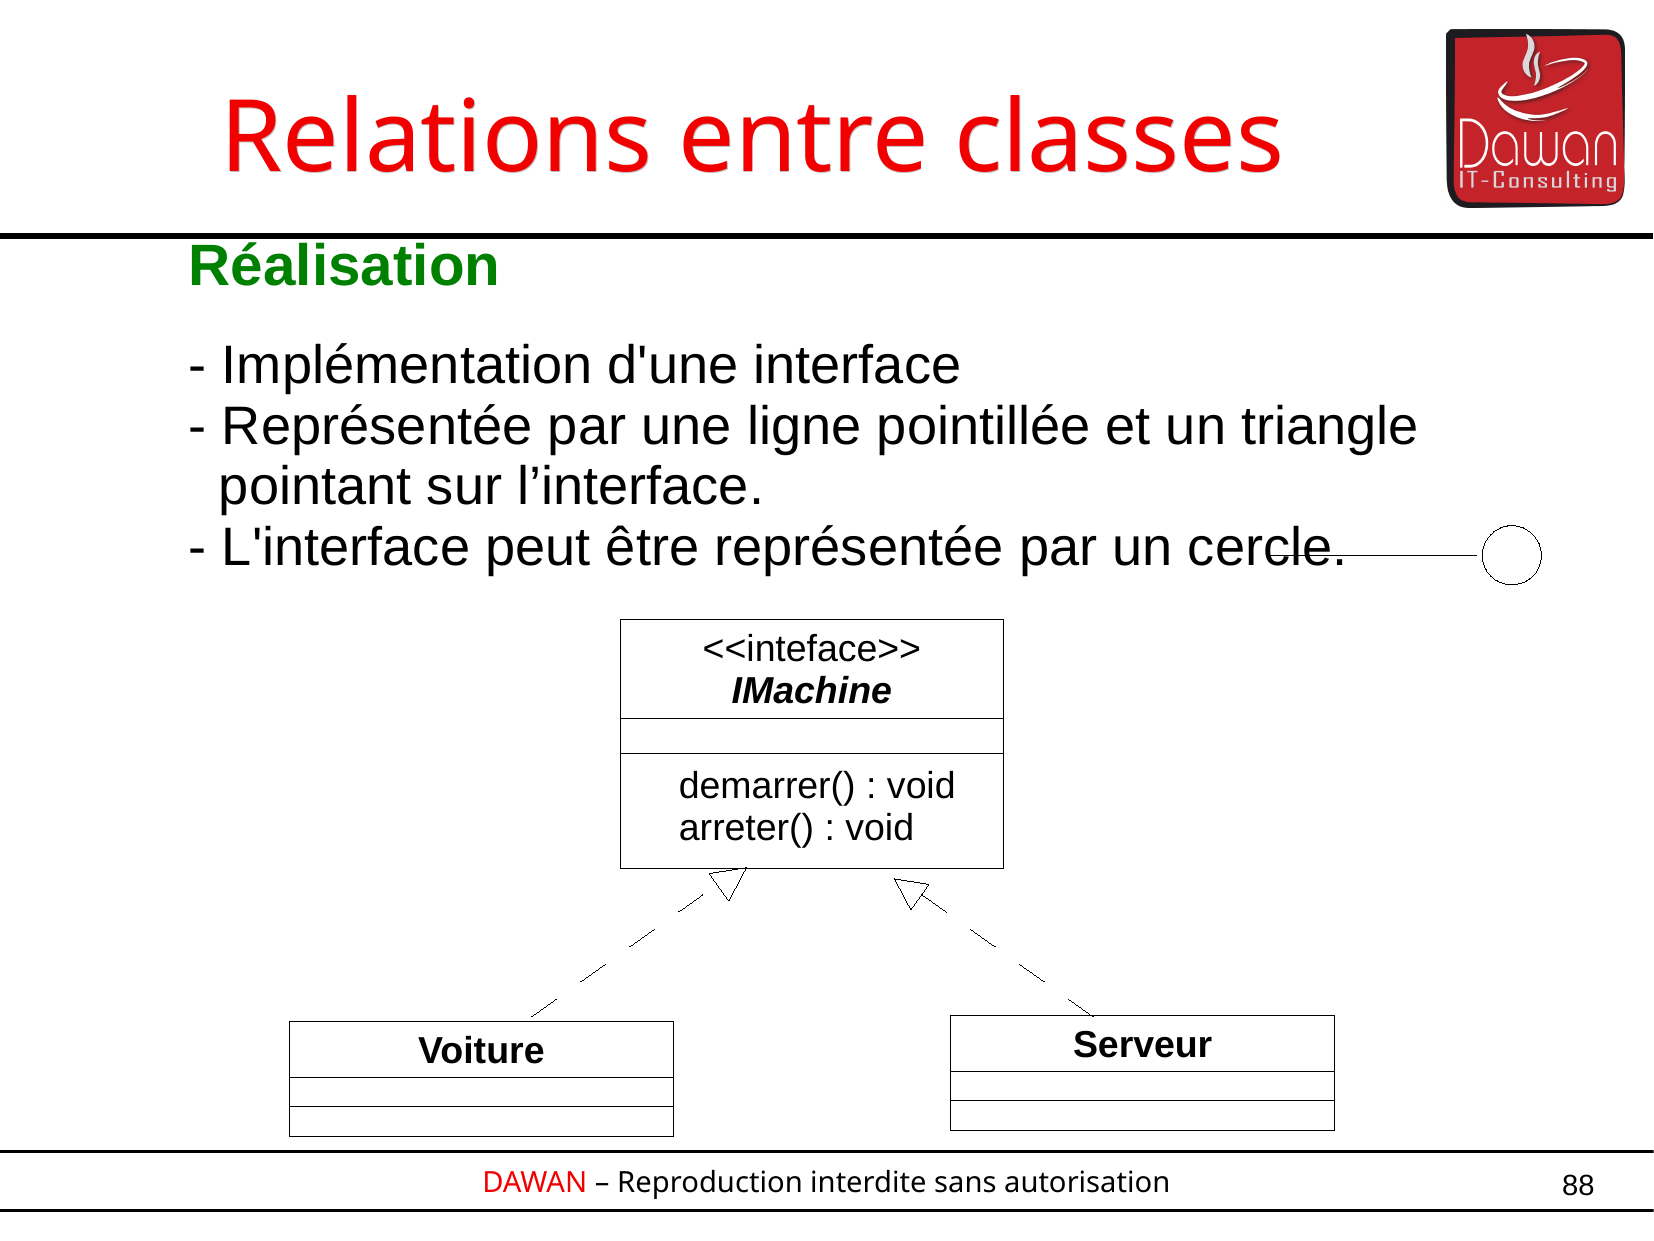

# Relations entre classes
Réalisation
- Implémentation d'une interface
- Représentée par une ligne pointillée et un triangle
 pointant sur l’interface.
- L'interface peut être représentée par un cercle.
<<inteface>>
IMachine
 demarrer() : void
 arreter() : void
Serveur
Voiture
88